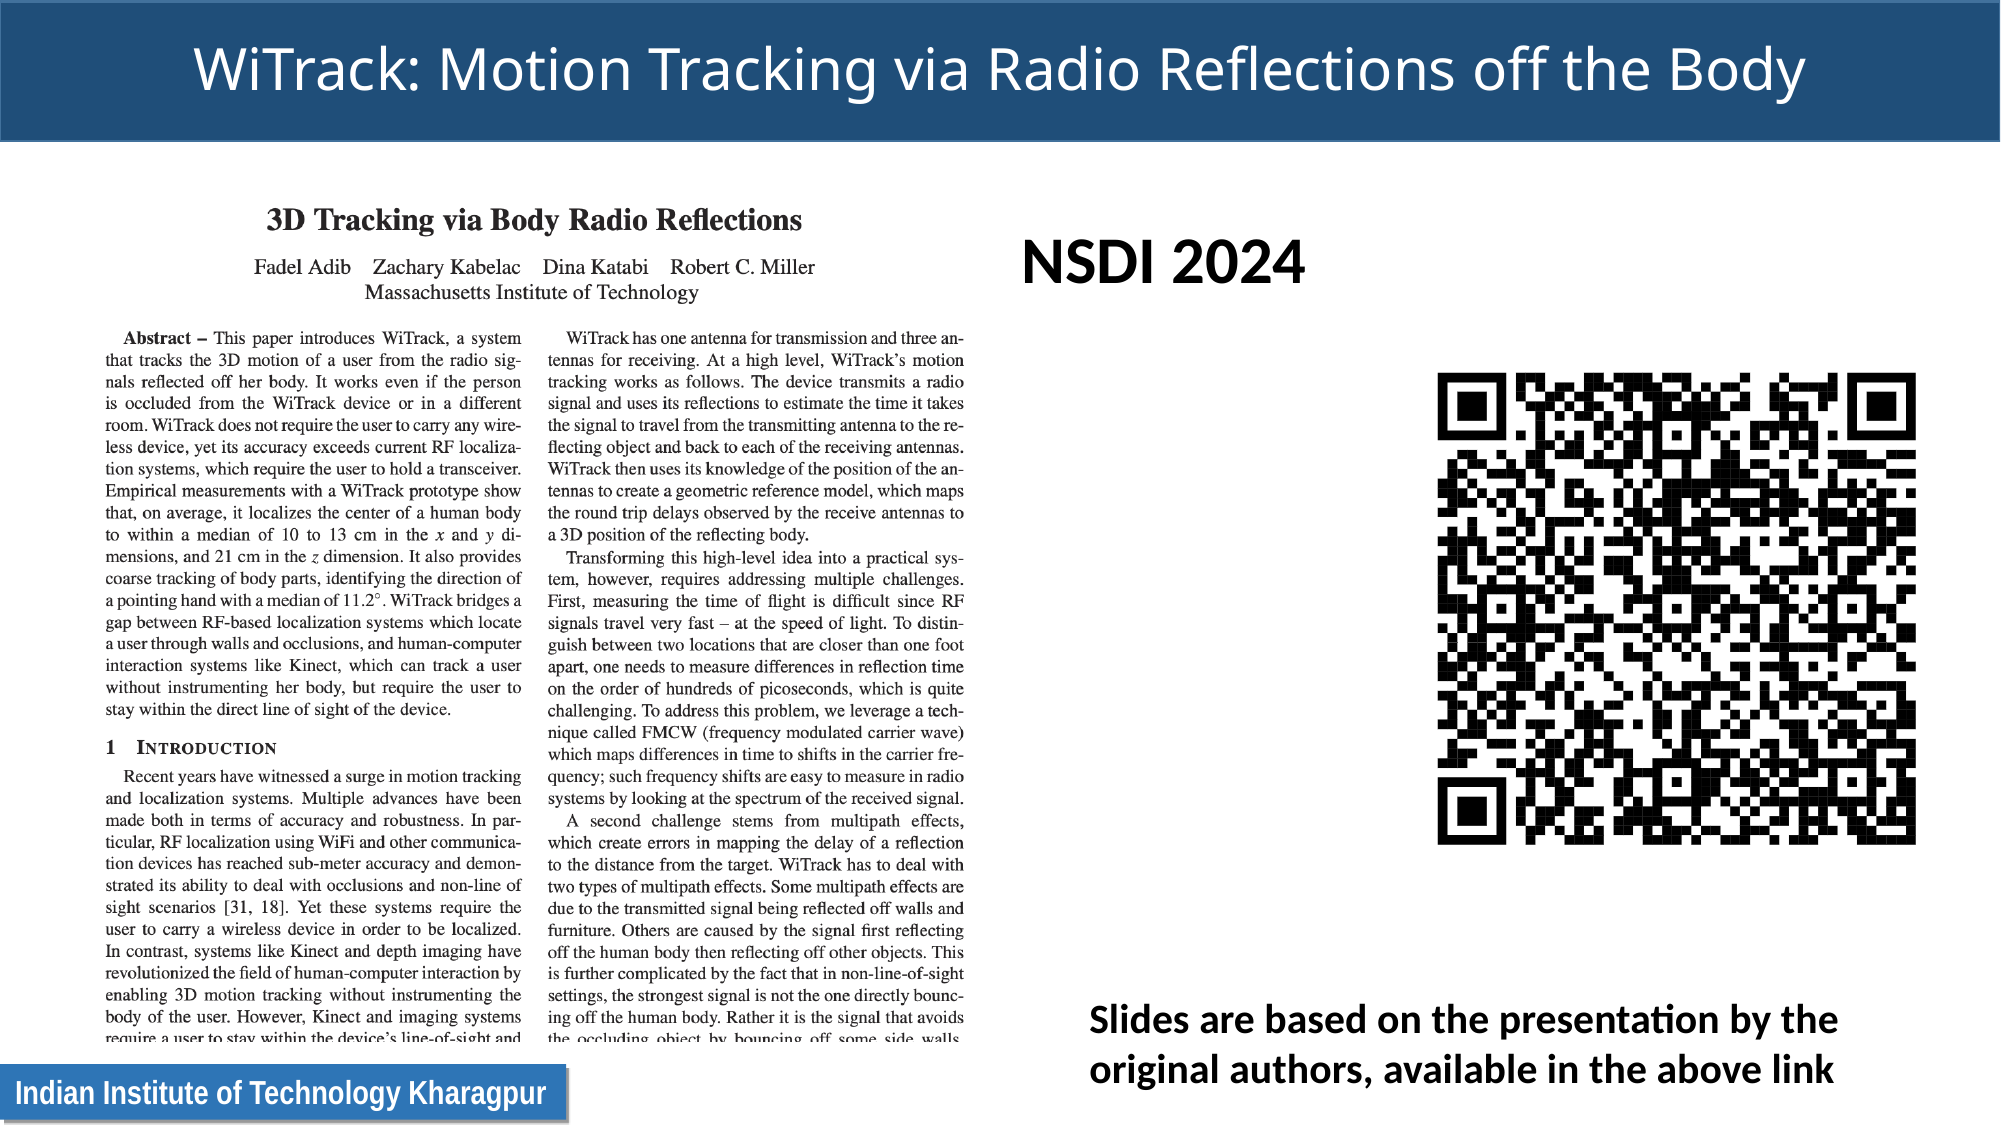

# WiTrack: Motion Tracking via Radio Reflections off the Body
NSDI 2024
Slides are based on the presentation by the original authors, available in the above link